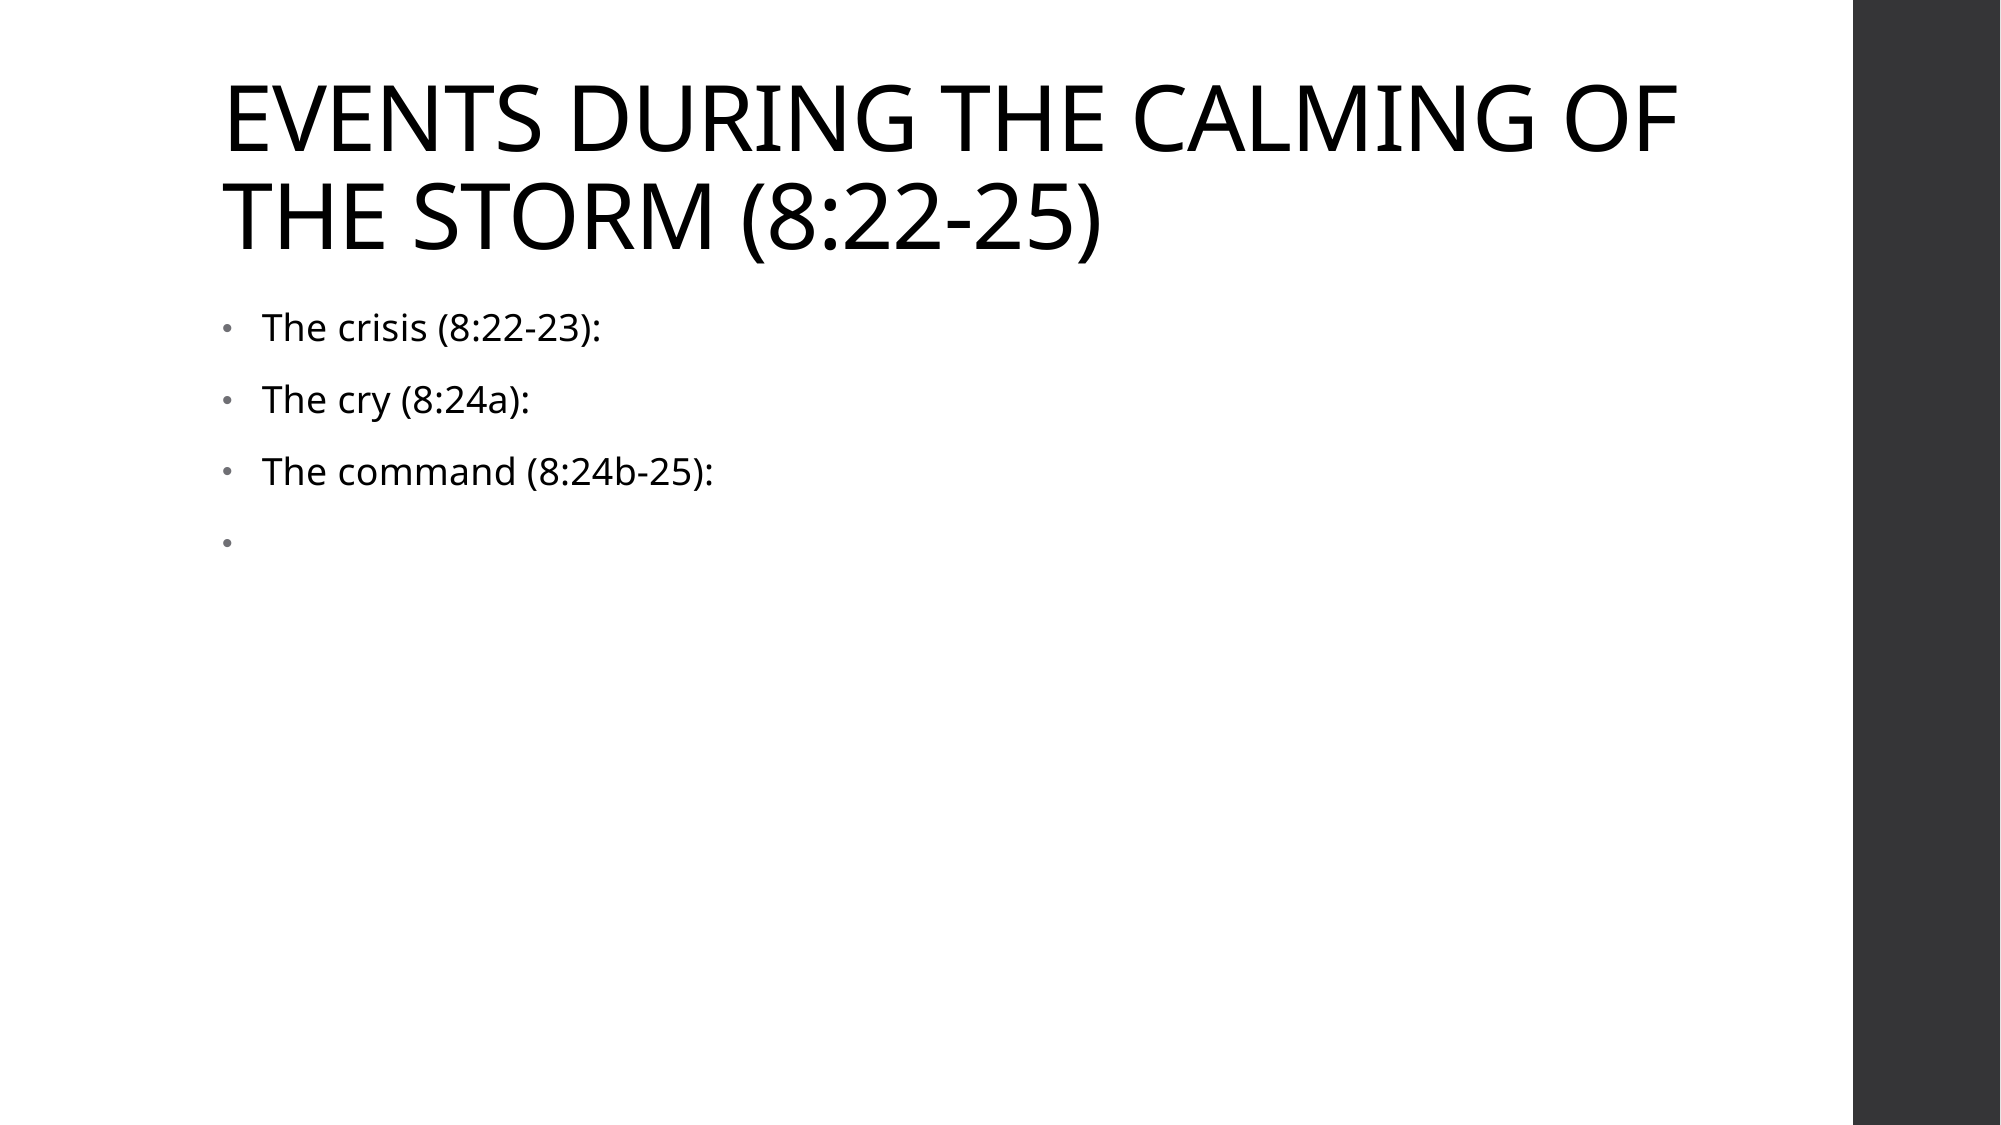

# EVENTS DURING THE CALMING OF THE STORM (8:22-25)
 The crisis (8:22-23):
 The cry (8:24a):
 The command (8:24b-25):